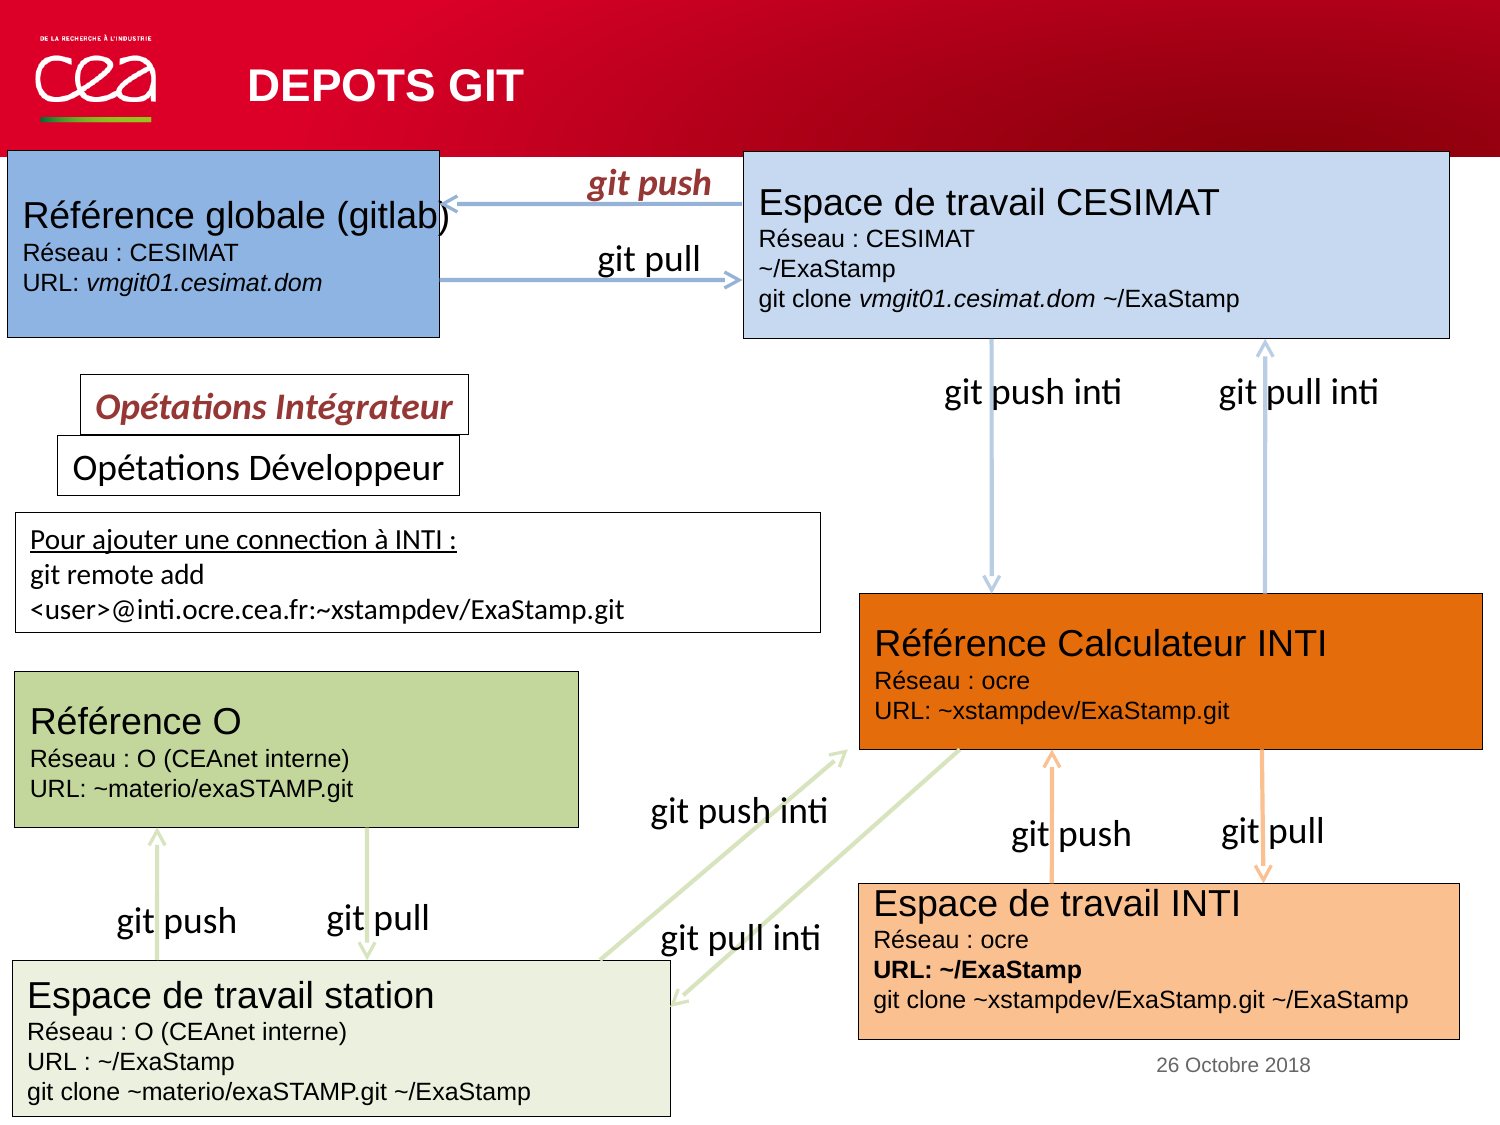

# Depots GIT
Référence globale (gitlab)
Réseau : CESIMAT
URL: vmgit01.cesimat.dom
git push
Espace de travail CESIMAT
Réseau : CESIMAT
~/ExaStamp
git clone vmgit01.cesimat.dom ~/ExaStamp
git pull
git push inti
git pull inti
Opétations Intégrateur
Opétations Développeur
Pour ajouter une connection à INTI :
git remote add <user>@inti.ocre.cea.fr:~xstampdev/ExaStamp.git
Référence Calculateur INTI
Réseau : ocre
URL: ~xstampdev/ExaStamp.git
Référence O
Réseau : O (CEAnet interne)
URL: ~materio/exaSTAMP.git
git push inti
git pull
git push
Espace de travail INTI
Réseau : ocre
URL: ~/ExaStamp
git clone ~xstampdev/ExaStamp.git ~/ExaStamp
git pull
git push
| PAGE
git pull inti
Espace de travail station
Réseau : O (CEAnet interne)
URL : ~/ExaStamp
git clone ~materio/exaSTAMP.git ~/ExaStamp
26 Octobre 2018